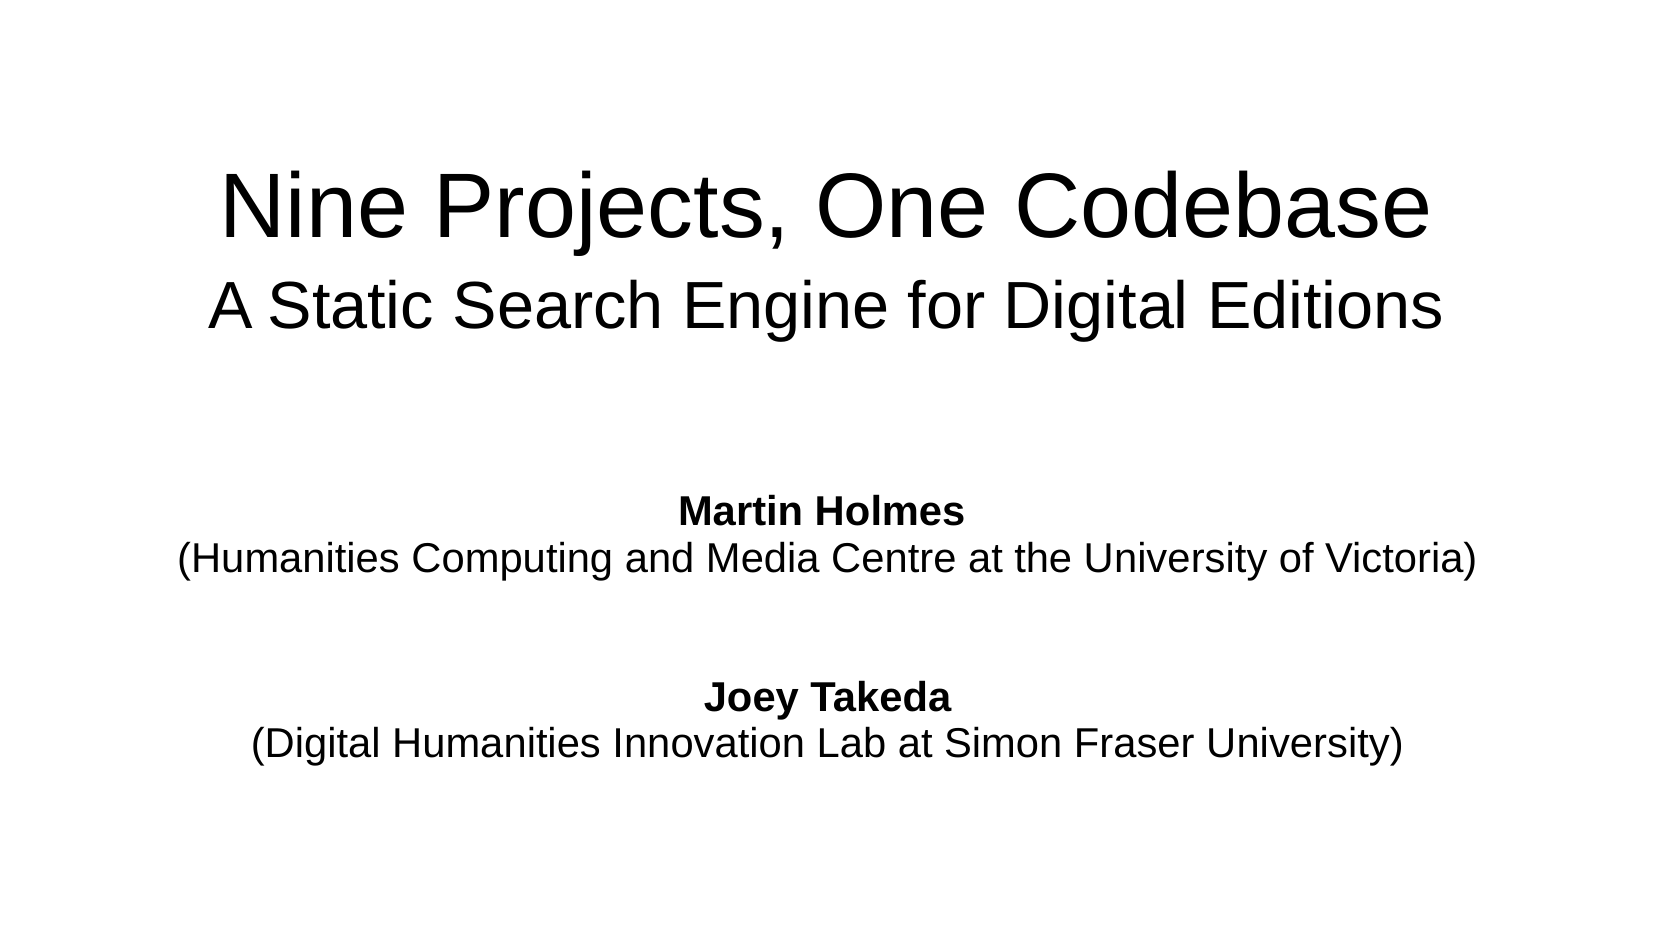

# Nine Projects, One Codebase A Static Search Engine for Digital Editions
Martin Holmes
(Humanities Computing and Media Centre at the University of Victoria)
Joey Takeda
(Digital Humanities Innovation Lab at Simon Fraser University)